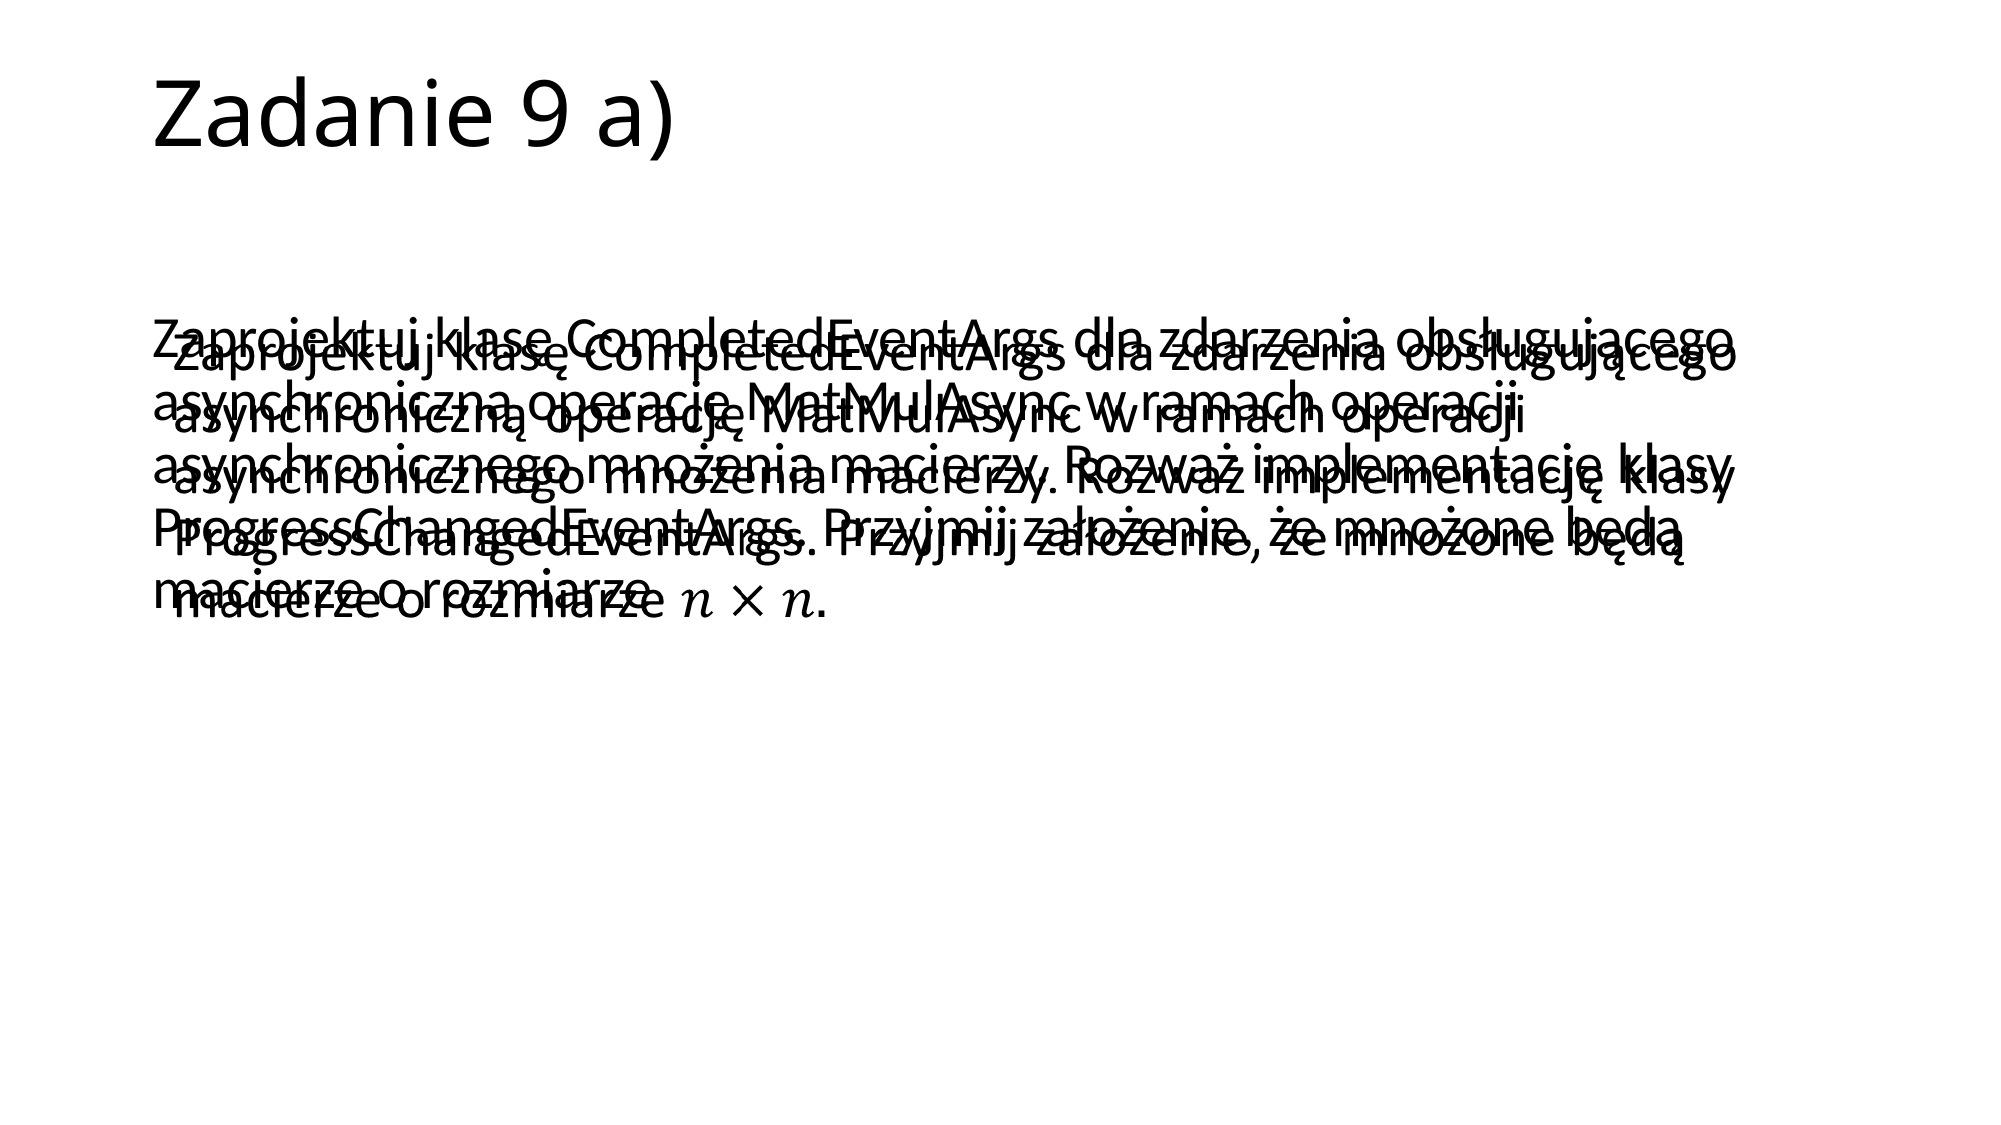

# Zadanie 9 a)
Zaprojektuj klasę CompletedEventArgs dla zdarzenia obsługującego asynchroniczną operację MatMulAsync w ramach operacji asynchronicznego mnożenia macierzy. Rozważ implementację klasy ProgressChangedEventArgs. Przyjmij założenie, że mnożone będą macierze o rozmiarze